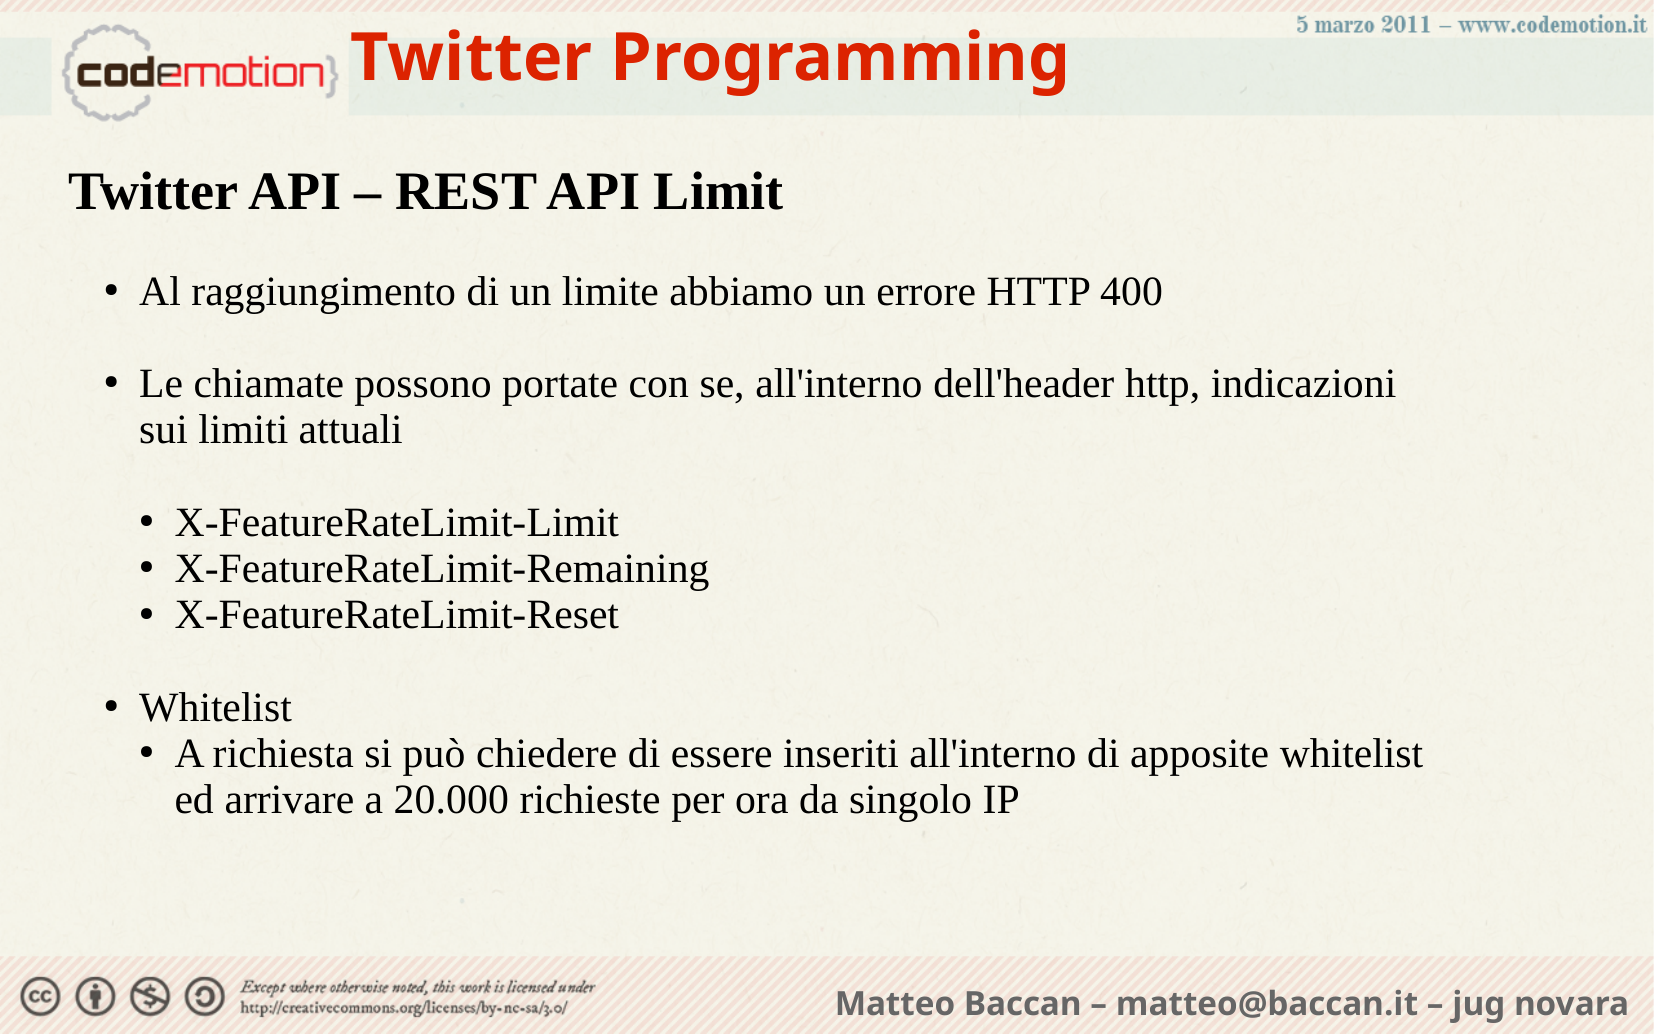

# Twitter Programming
Twitter API – REST API Limit
Al raggiungimento di un limite abbiamo un errore HTTP 400
Le chiamate possono portate con se, all'interno dell'header http, indicazioni sui limiti attuali
X-FeatureRateLimit-Limit
X-FeatureRateLimit-Remaining
X-FeatureRateLimit-Reset
Whitelist
A richiesta si può chiedere di essere inseriti all'interno di apposite whitelist ed arrivare a 20.000 richieste per ora da singolo IP
17
Twitter Programming - Matteo Baccan - matteo@baccan.it